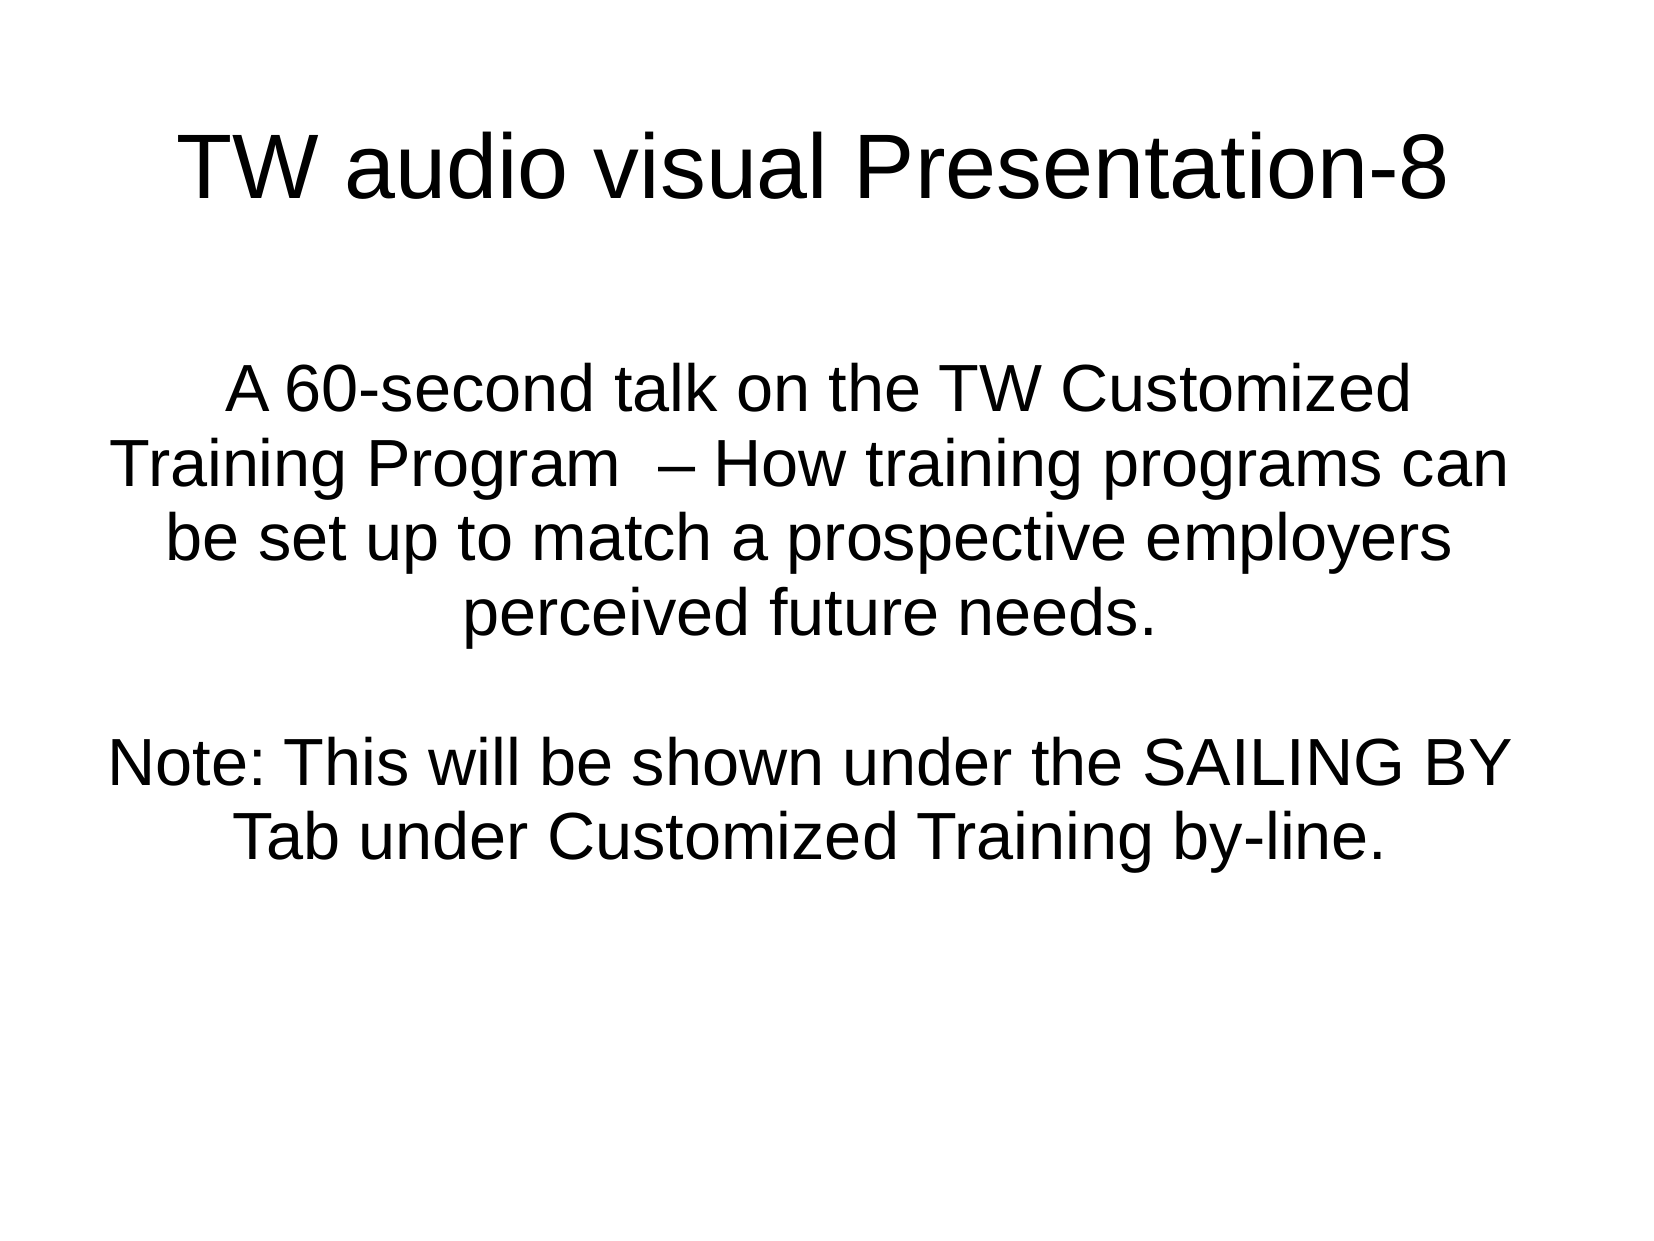

# TW audio visual Presentation-8
 A 60-second talk on the TW Customized Training Program – How training programs can be set up to match a prospective employers perceived future needs.
Note: This will be shown under the SAILING BY Tab under Customized Training by-line.